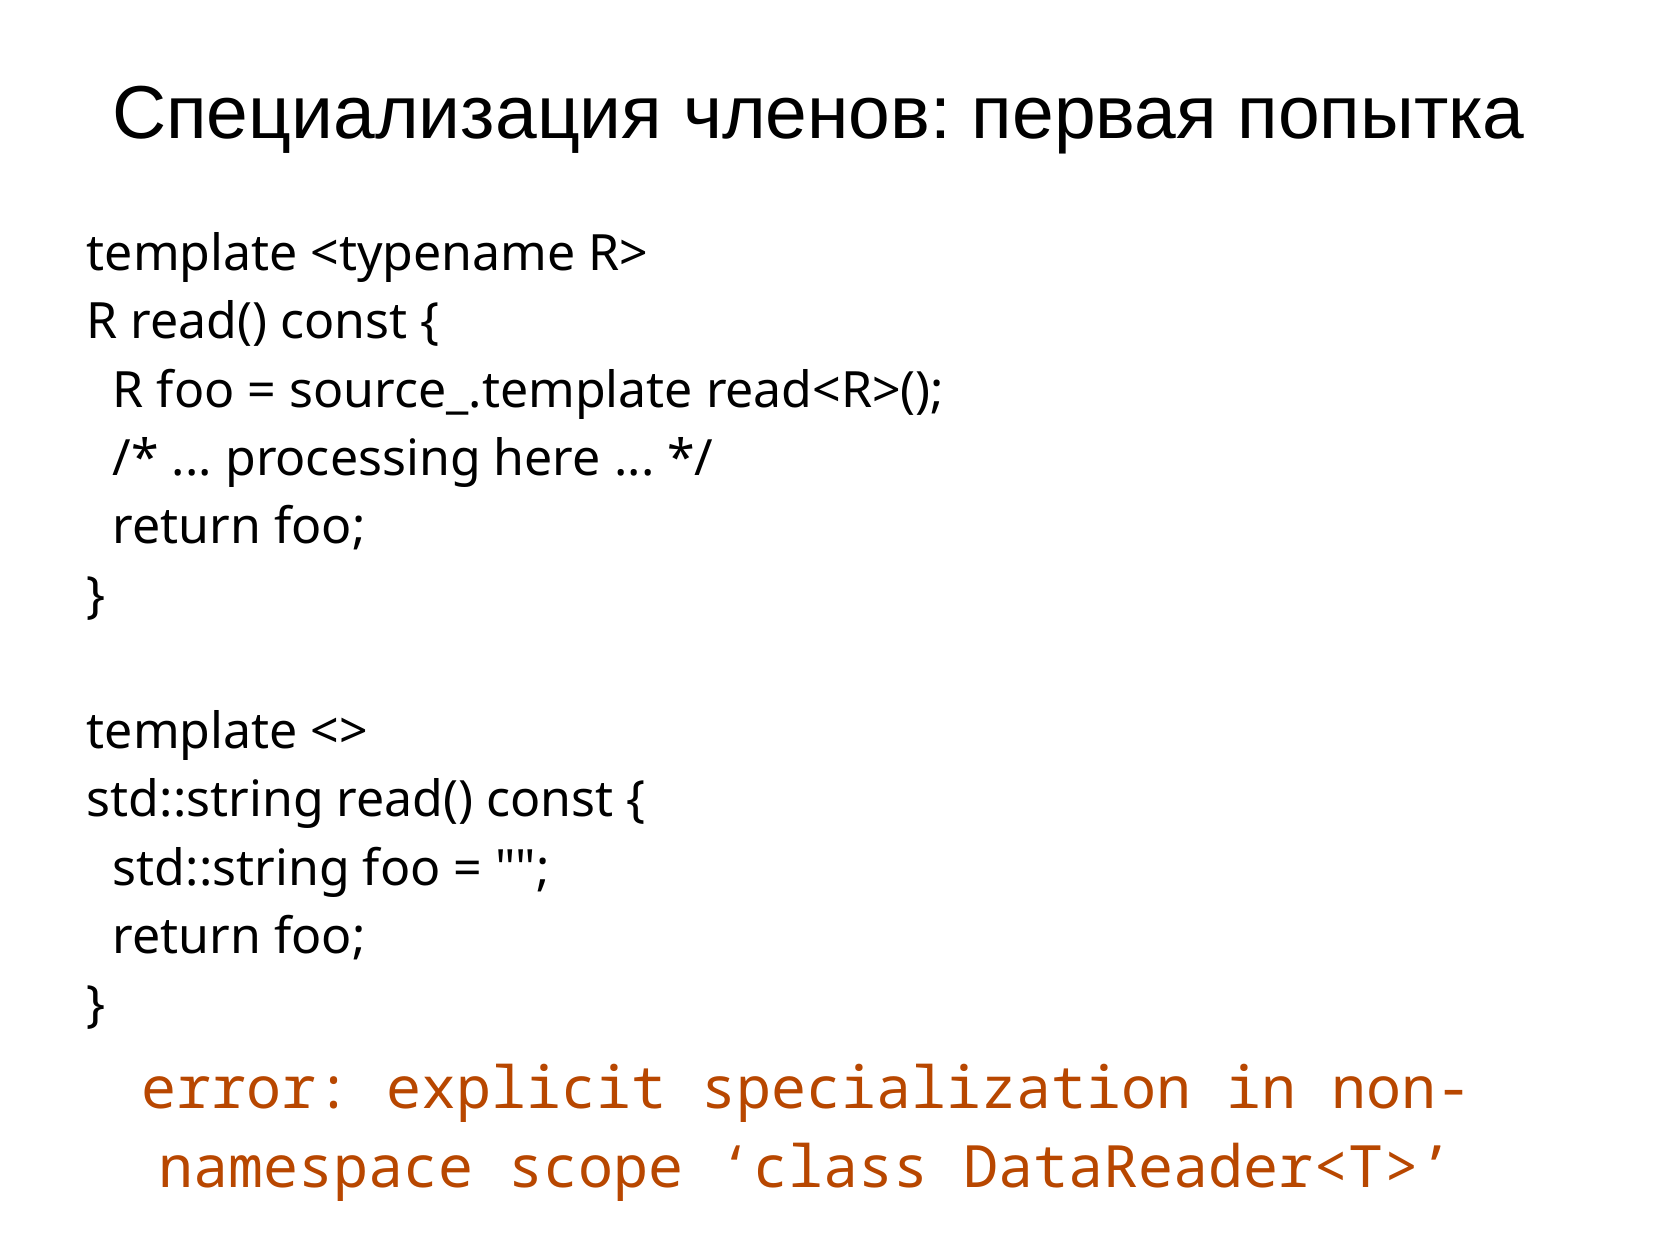

Специализация членов: первая попытка
# template <typename R>
R read() const {
 R foo = source_.template read<R>();
 /* ... processing here ... */
 return foo;
}
template <>
std::string read() const {
 std::string foo = "";
 return foo;
}
error: explicit specialization in non-namespace scope ‘class DataReader<T>’